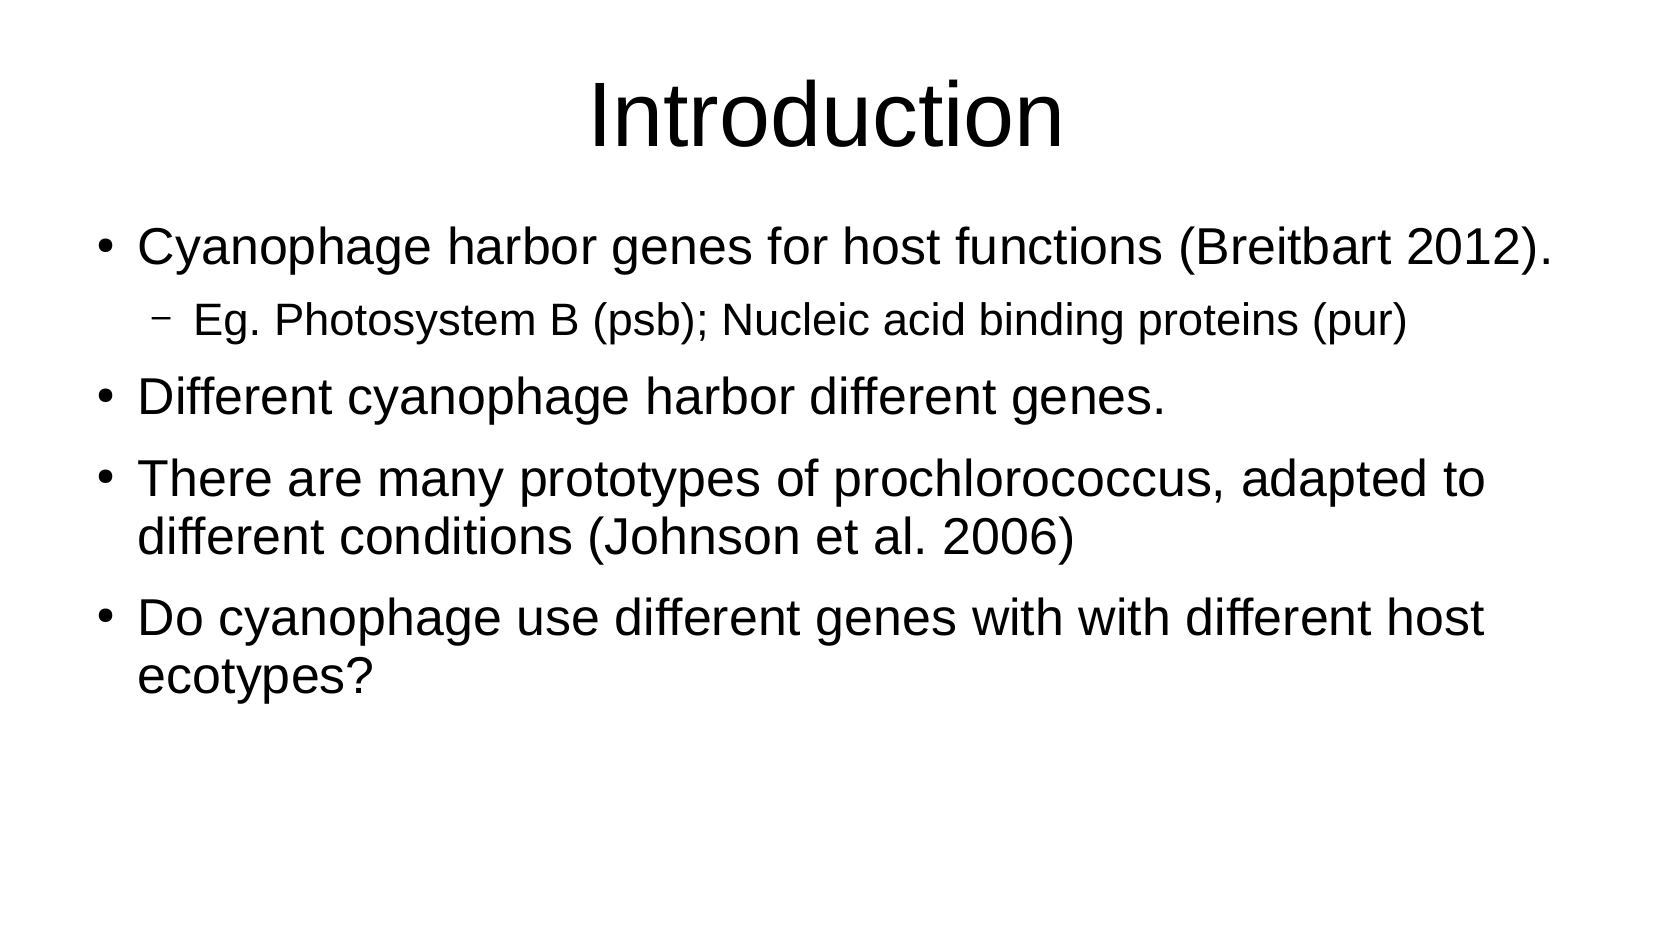

# Introduction
Cyanophage harbor genes for host functions (Breitbart 2012).
Eg. Photosystem B (psb); Nucleic acid binding proteins (pur)
Different cyanophage harbor different genes.
There are many prototypes of prochlorococcus, adapted to different conditions (Johnson et al. 2006)
Do cyanophage use different genes with with different host ecotypes?